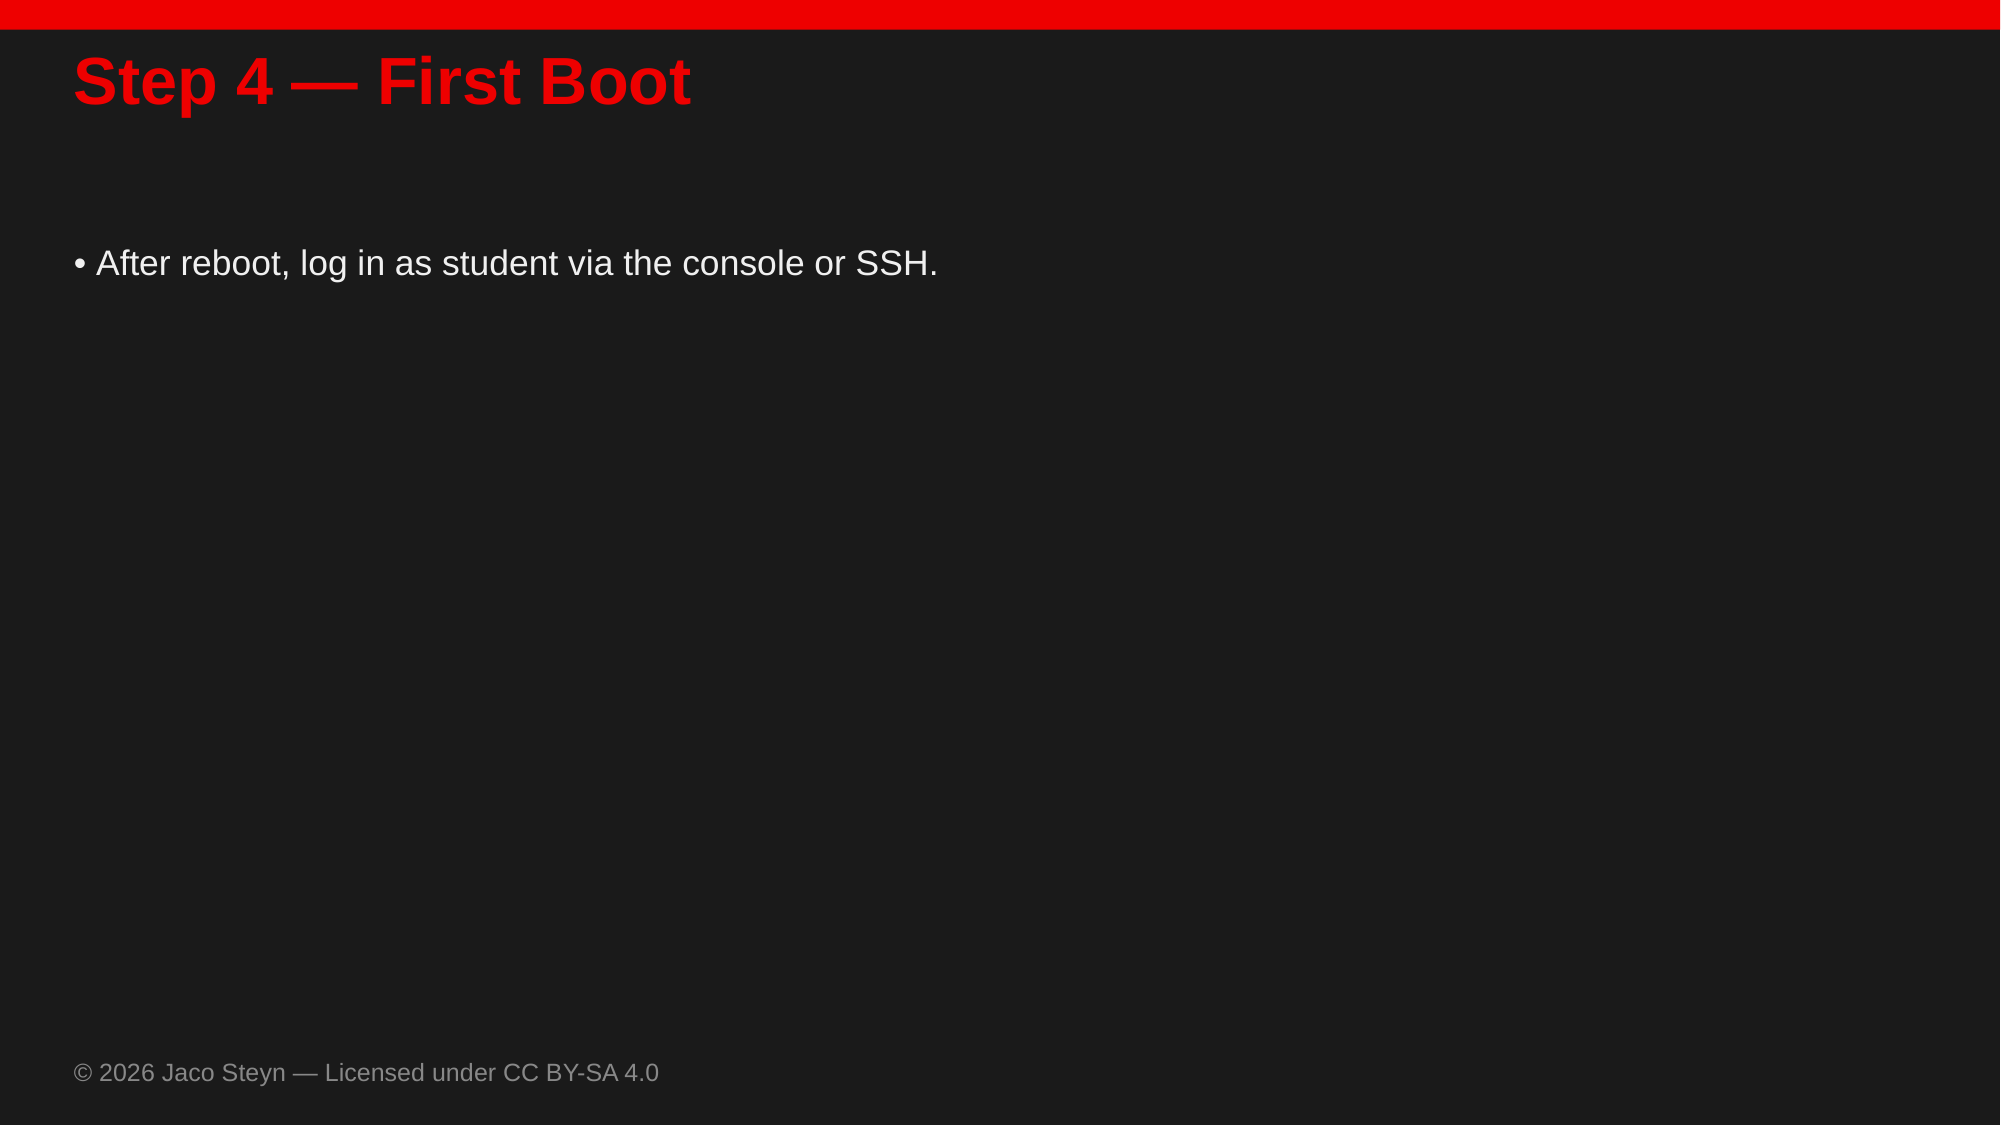

Step 4 — First Boot
• After reboot, log in as student via the console or SSH.
© 2026 Jaco Steyn — Licensed under CC BY-SA 4.0